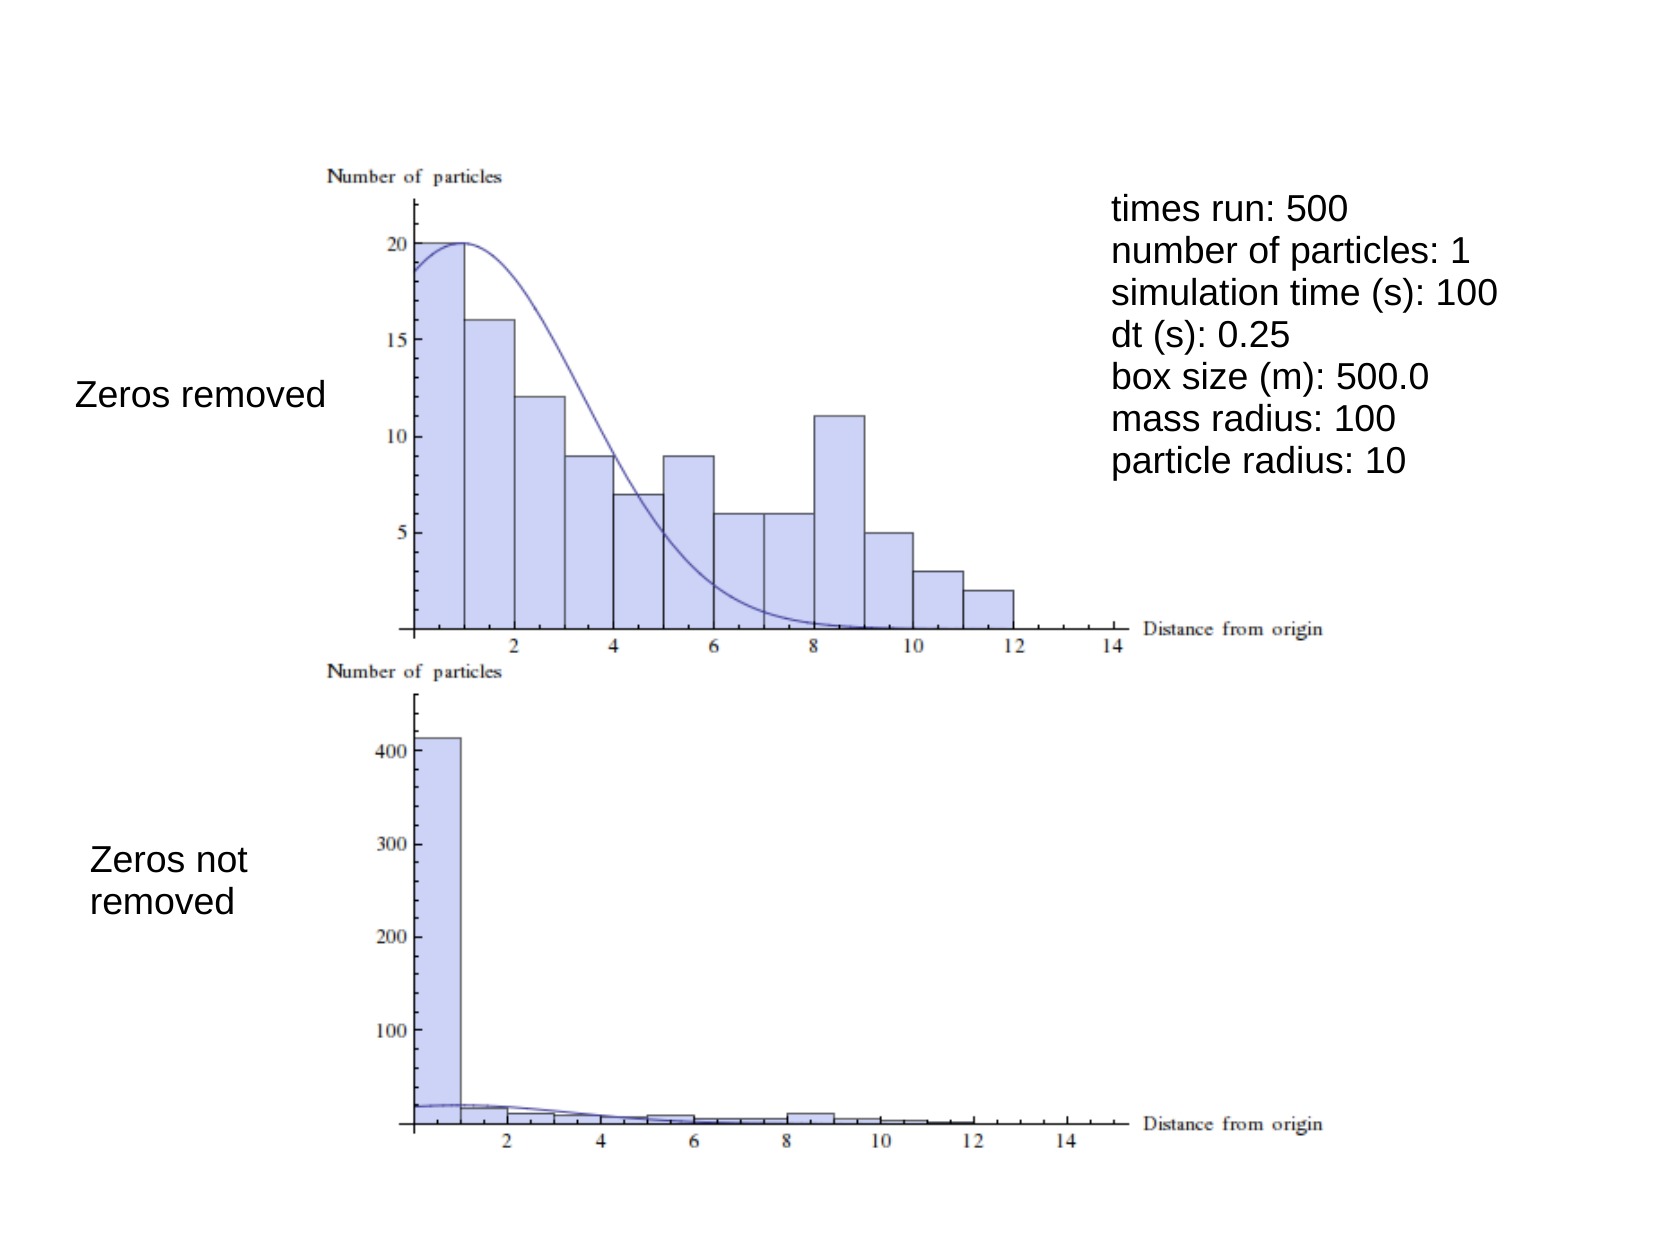

#
 times run: 500
 number of particles: 1
 simulation time (s): 100
 dt (s): 0.25
 box size (m): 500.0
 mass radius: 100
 particle radius: 10
Zeros removed
Zeros not removed